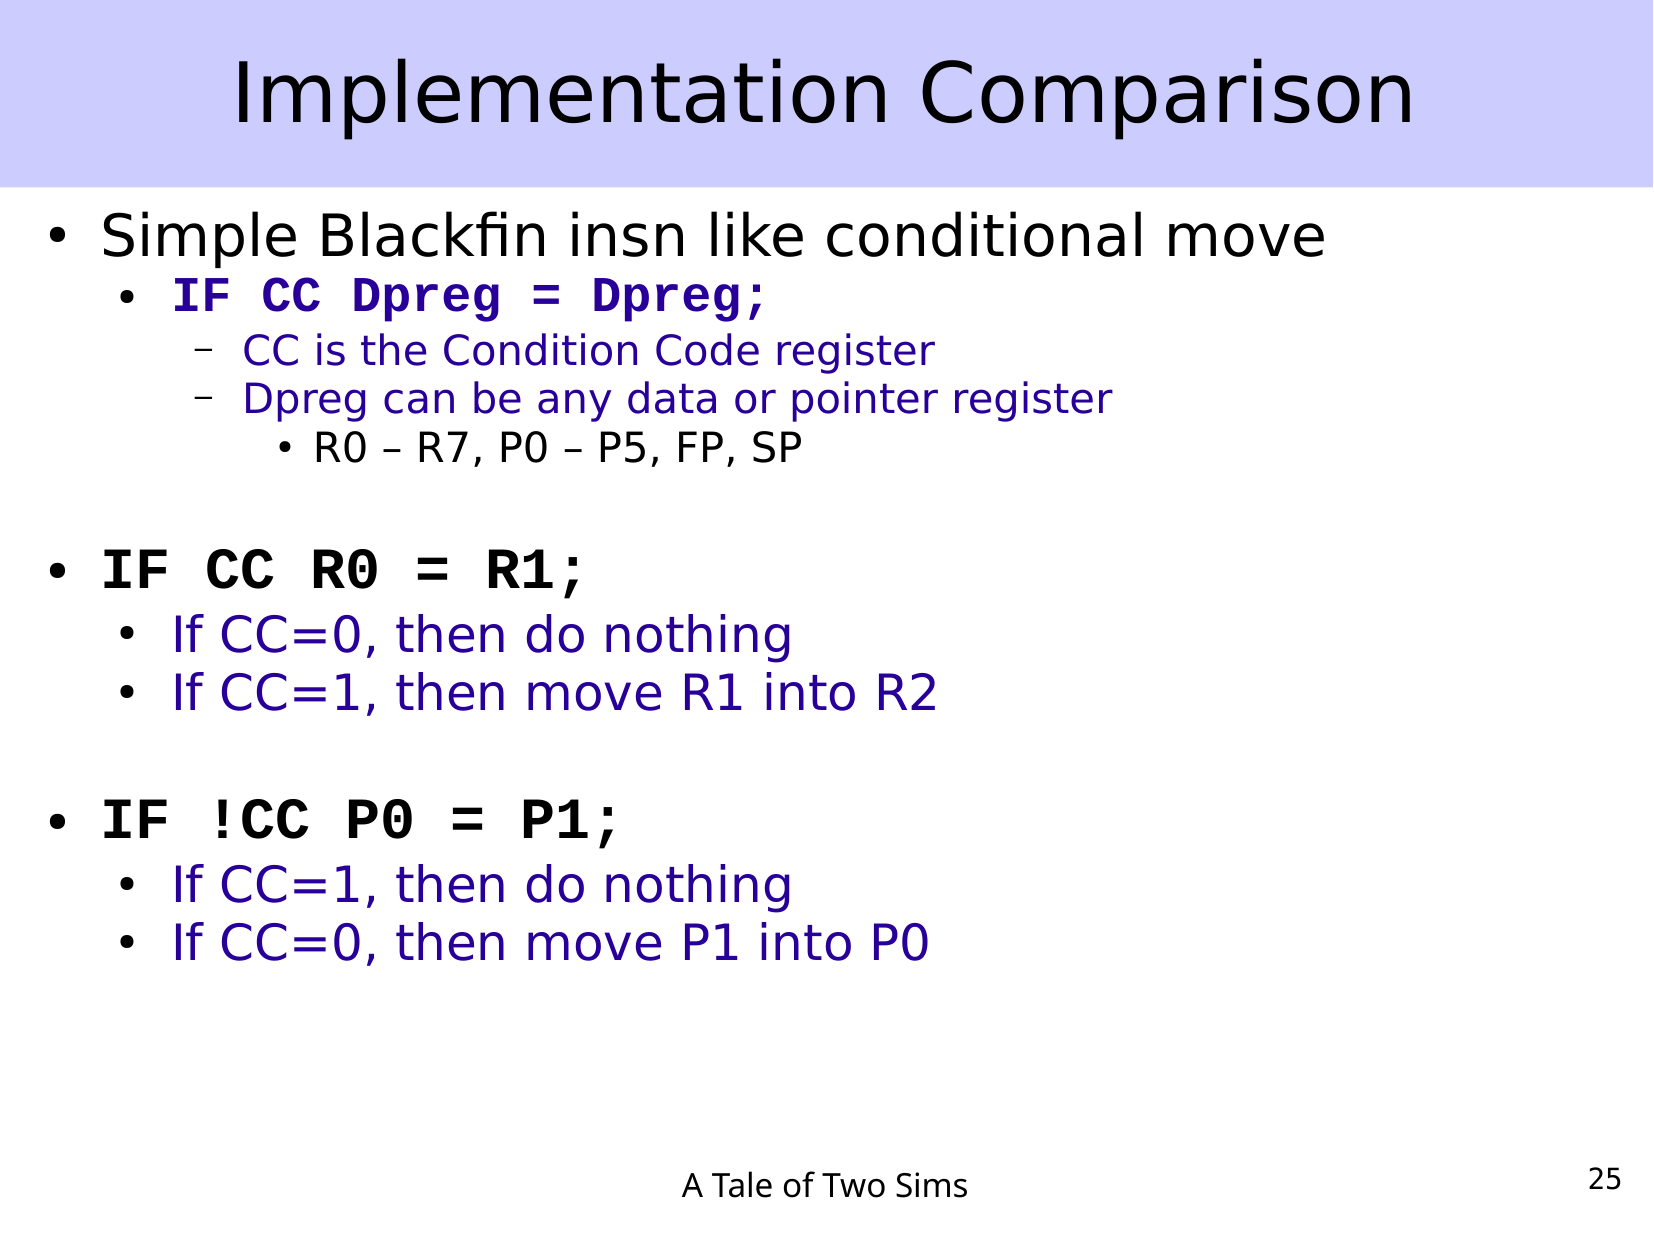

# Implementation Comparison
Simple Blackfin insn like conditional move
IF CC Dpreg = Dpreg;
CC is the Condition Code register
Dpreg can be any data or pointer register
R0 – R7, P0 – P5, FP, SP
IF CC R0 = R1;
If CC=0, then do nothing
If CC=1, then move R1 into R2
IF !CC P0 = P1;
If CC=1, then do nothing
If CC=0, then move P1 into P0
25